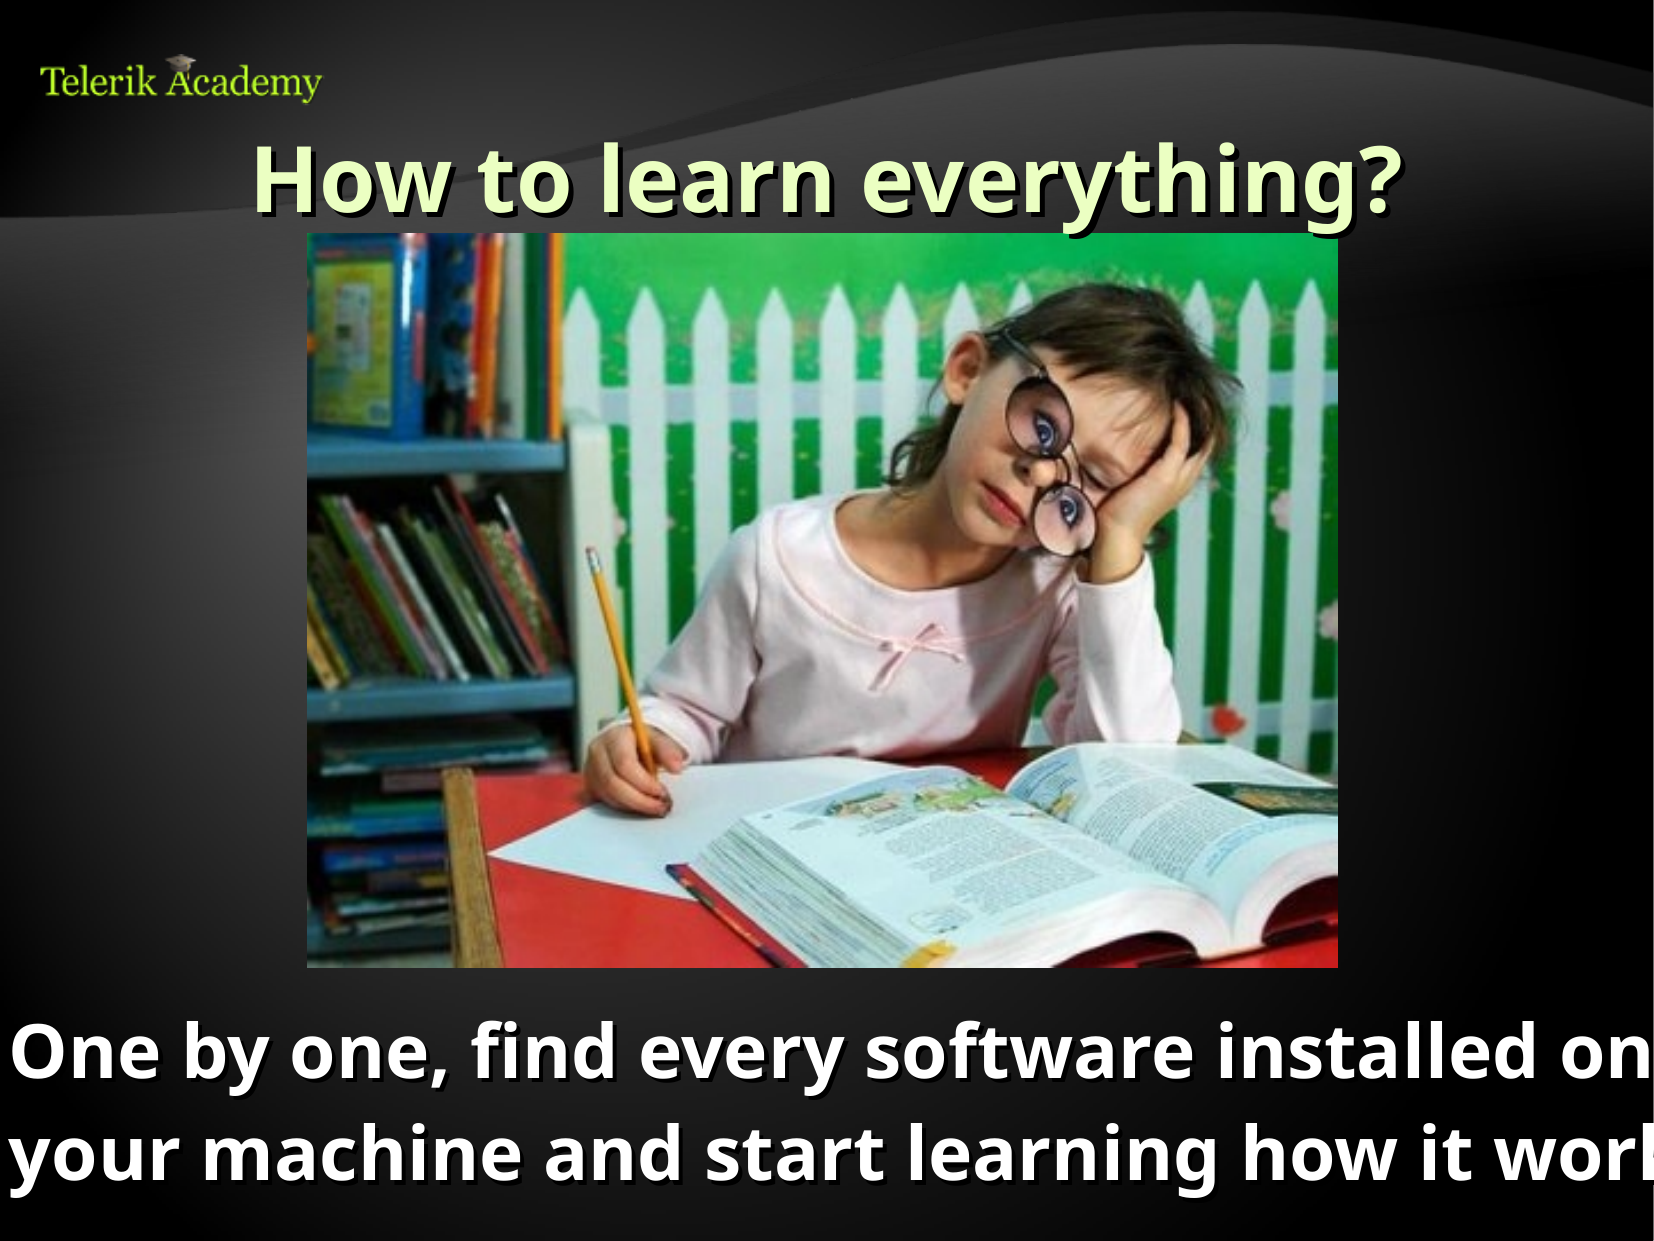

# How to learn everything?
One by one, find every software installed on
your machine and start learning how it works.